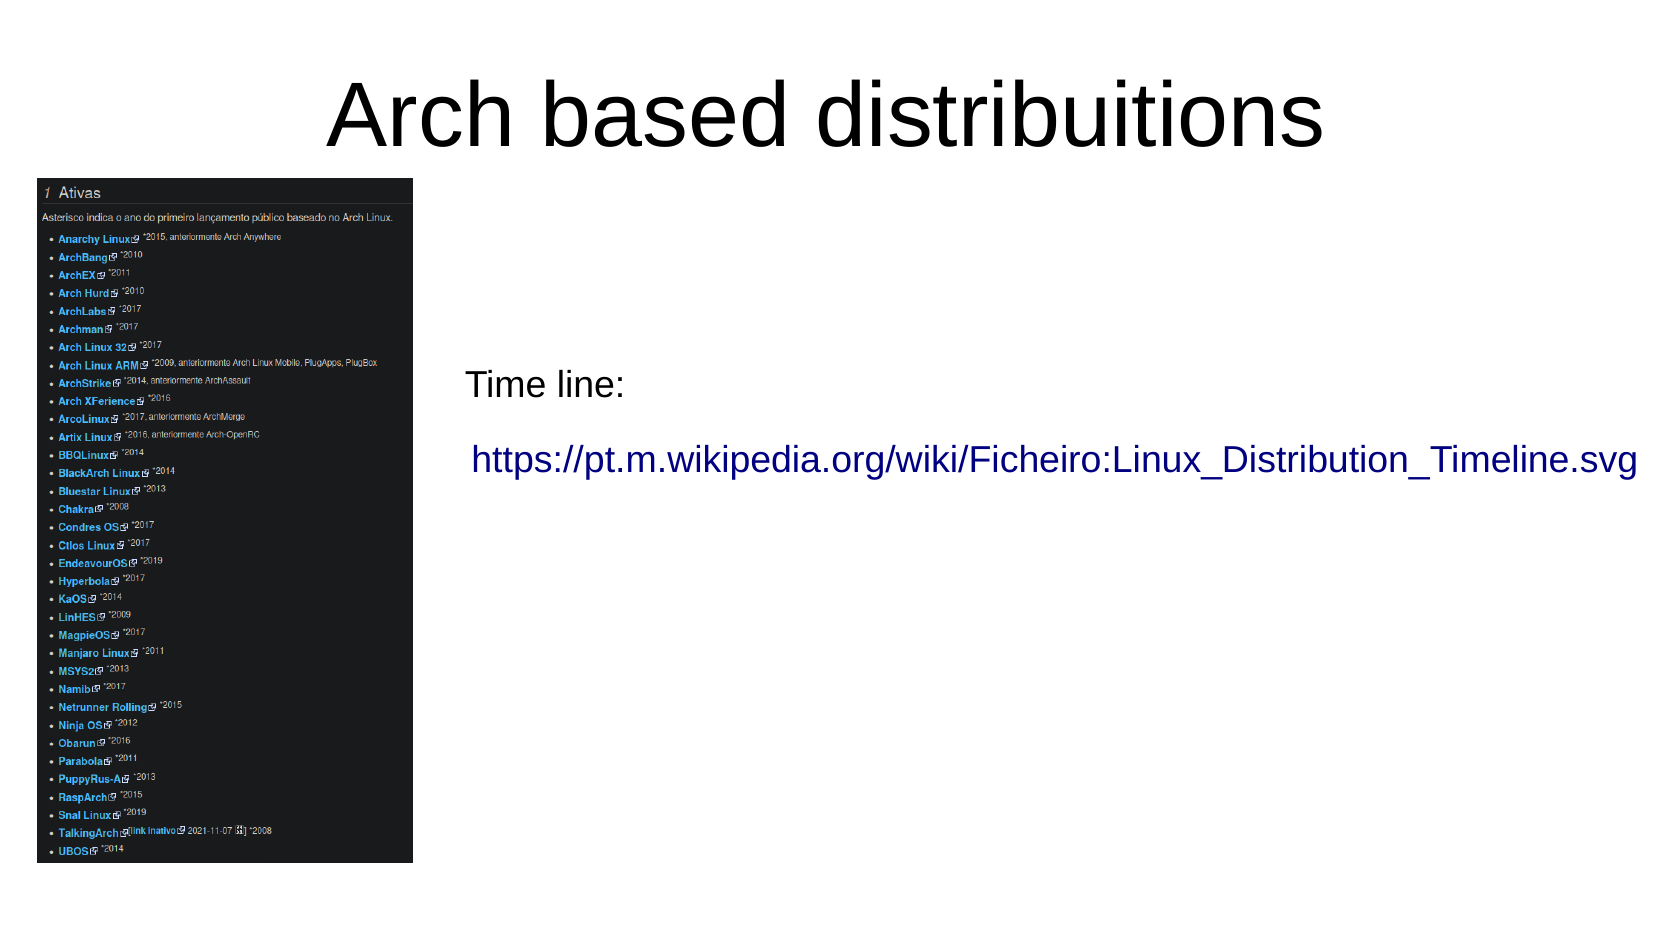

# Arch based distribuitions
Time line:
https://pt.m.wikipedia.org/wiki/Ficheiro:Linux_Distribution_Timeline.svg